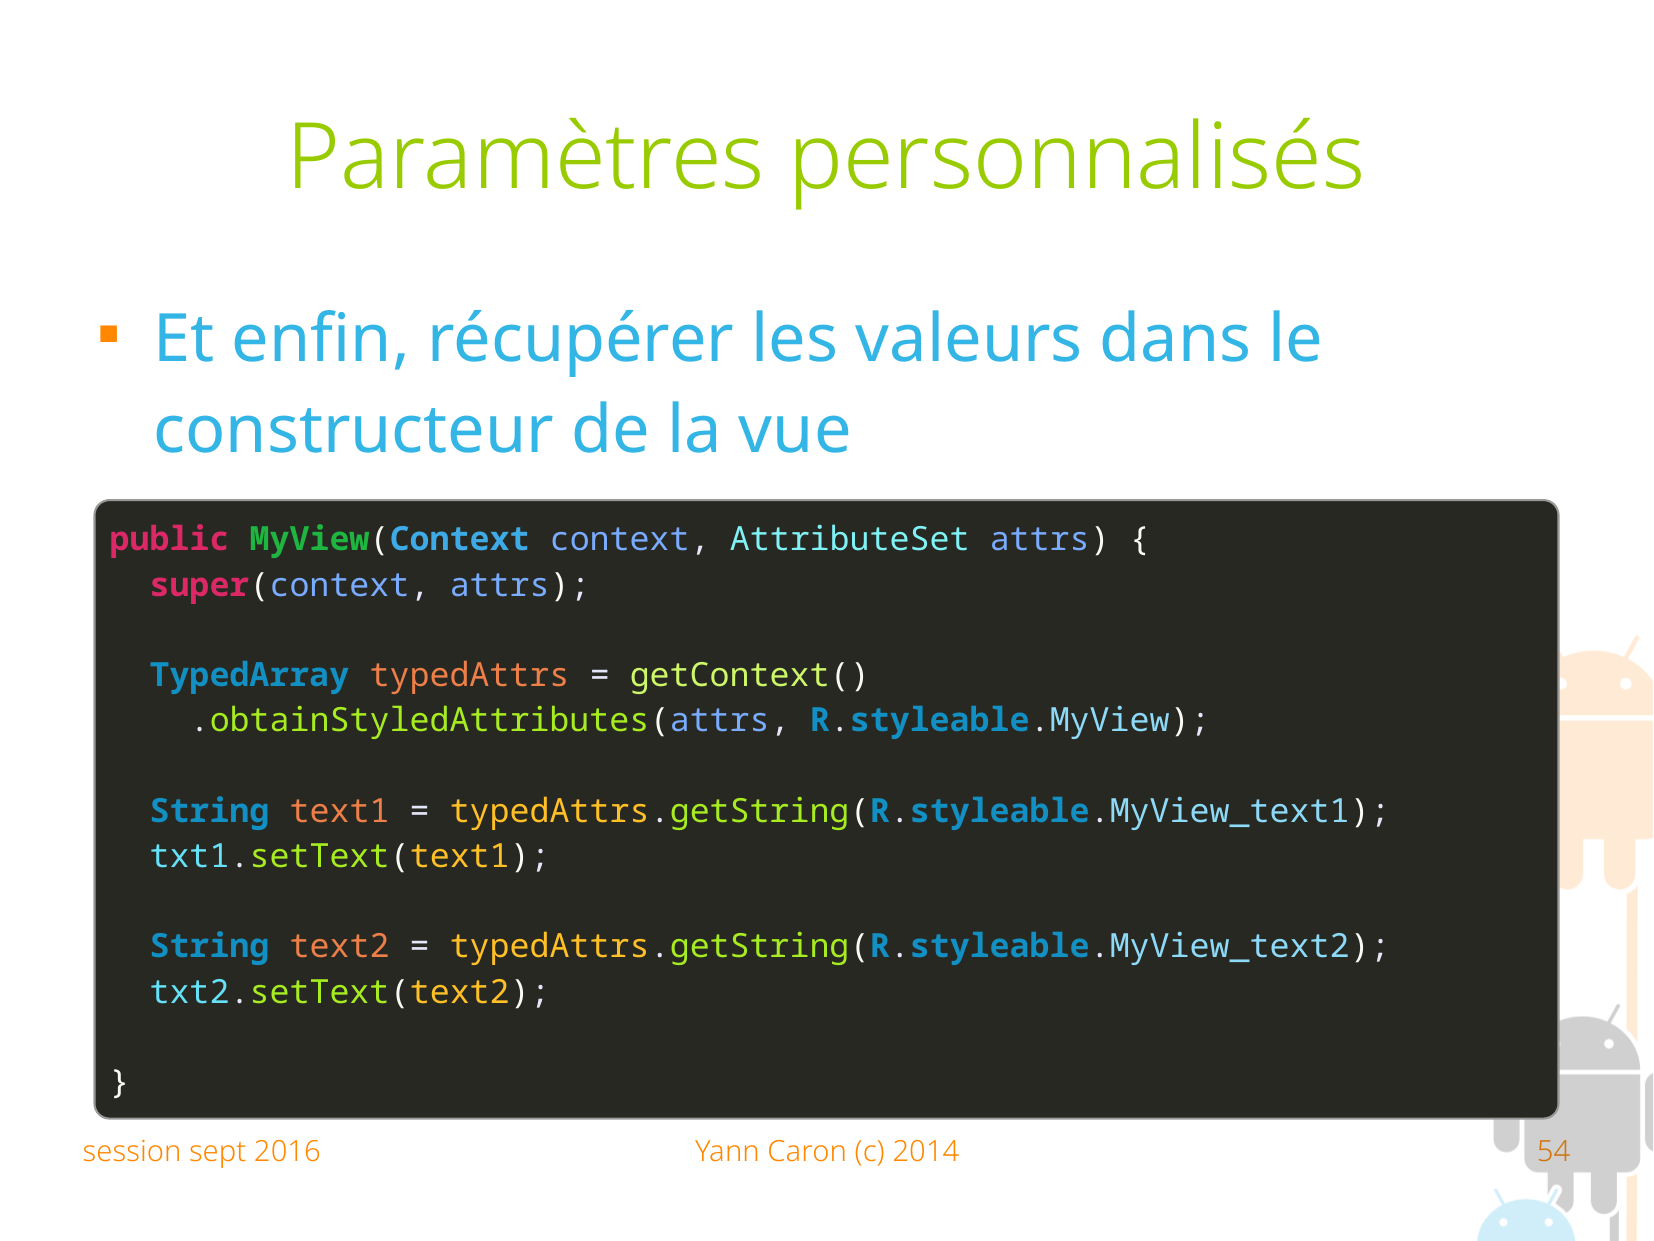

# Paramètres personnalisés
Et enfin, récupérer les valeurs dans le constructeur de la vue
public MyView(Context context, AttributeSet attrs) {
 super(context, attrs);
 TypedArray typedAttrs = getContext()
 .obtainStyledAttributes(attrs, R.styleable.MyView);
 String text1 = typedAttrs.getString(R.styleable.MyView_text1);
 txt1.setText(text1);
 String text2 = typedAttrs.getString(R.styleable.MyView_text2);
 txt2.setText(text2);
}
session sept 2016
Yann Caron (c) 2014
54